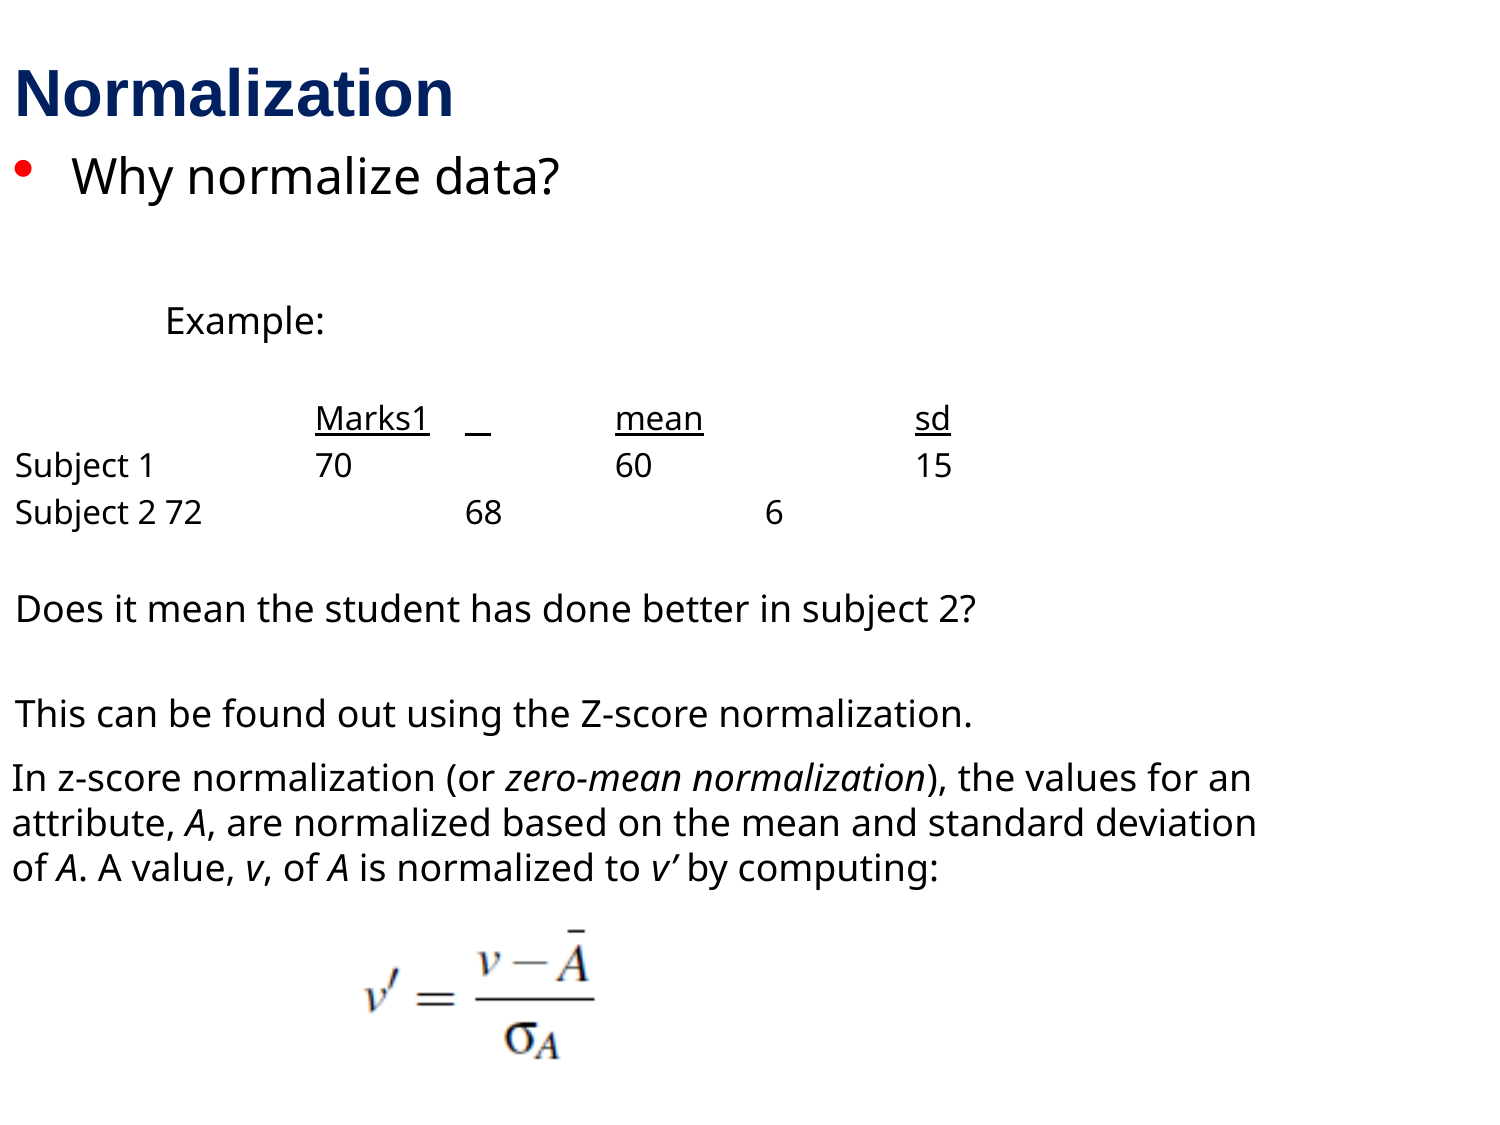

# Normalization
Why normalize data?
	Example:
		Marks1	 	mean		sd
Subject 1 	70		60		15
Subject 2	72		68		6
Does it mean the student has done better in subject 2?
This can be found out using the Z-score normalization.
In z-score normalization (or zero-mean normalization), the values for an attribute, A, are normalized based on the mean and standard deviation of A. A value, v, of A is normalized to v’ by computing: